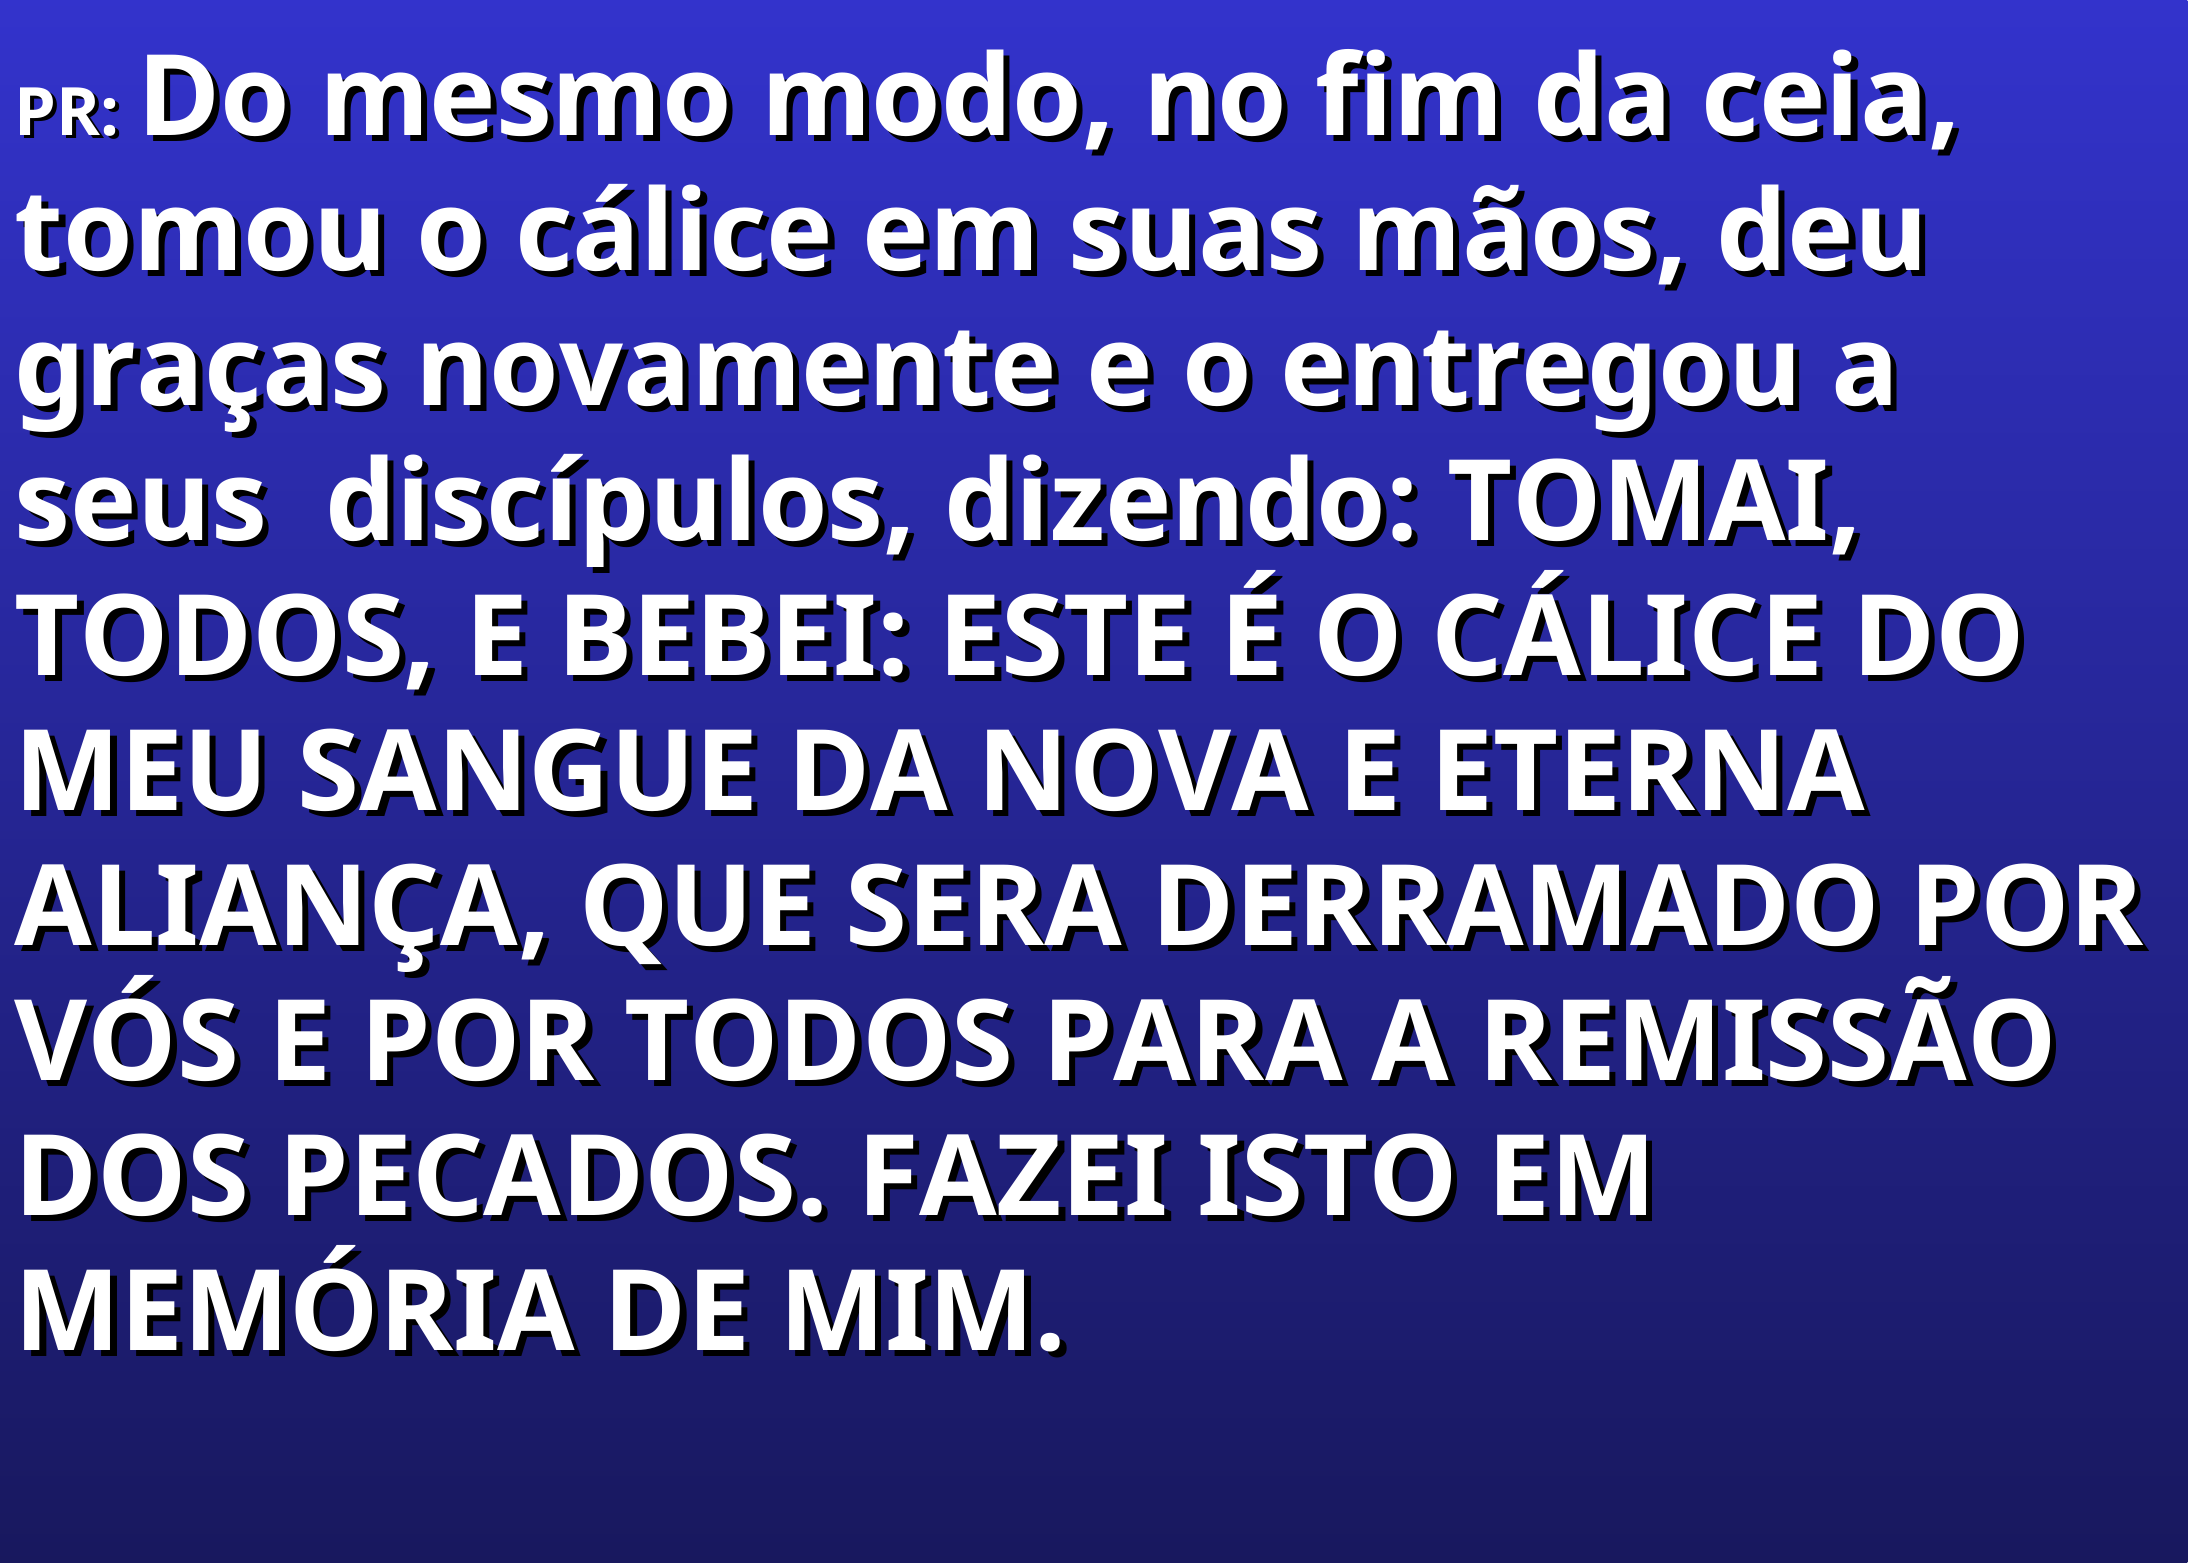

PR: Do mesmo modo, no fim da ceia, tomou o cálice em suas mãos, deu graças novamente e o entregou a seus discípulos, dizendo: TOMAI, TODOS, E BEBEI: ESTE É O CÁLICE DO MEU SANGUE DA NOVA E ETERNA ALIANÇA, QUE SERA DERRAMADO POR VÓS E POR TODOS PARA A REMISSÃO DOS PECADOS. FAZEI ISTO EM MEMÓRIA DE MIM.